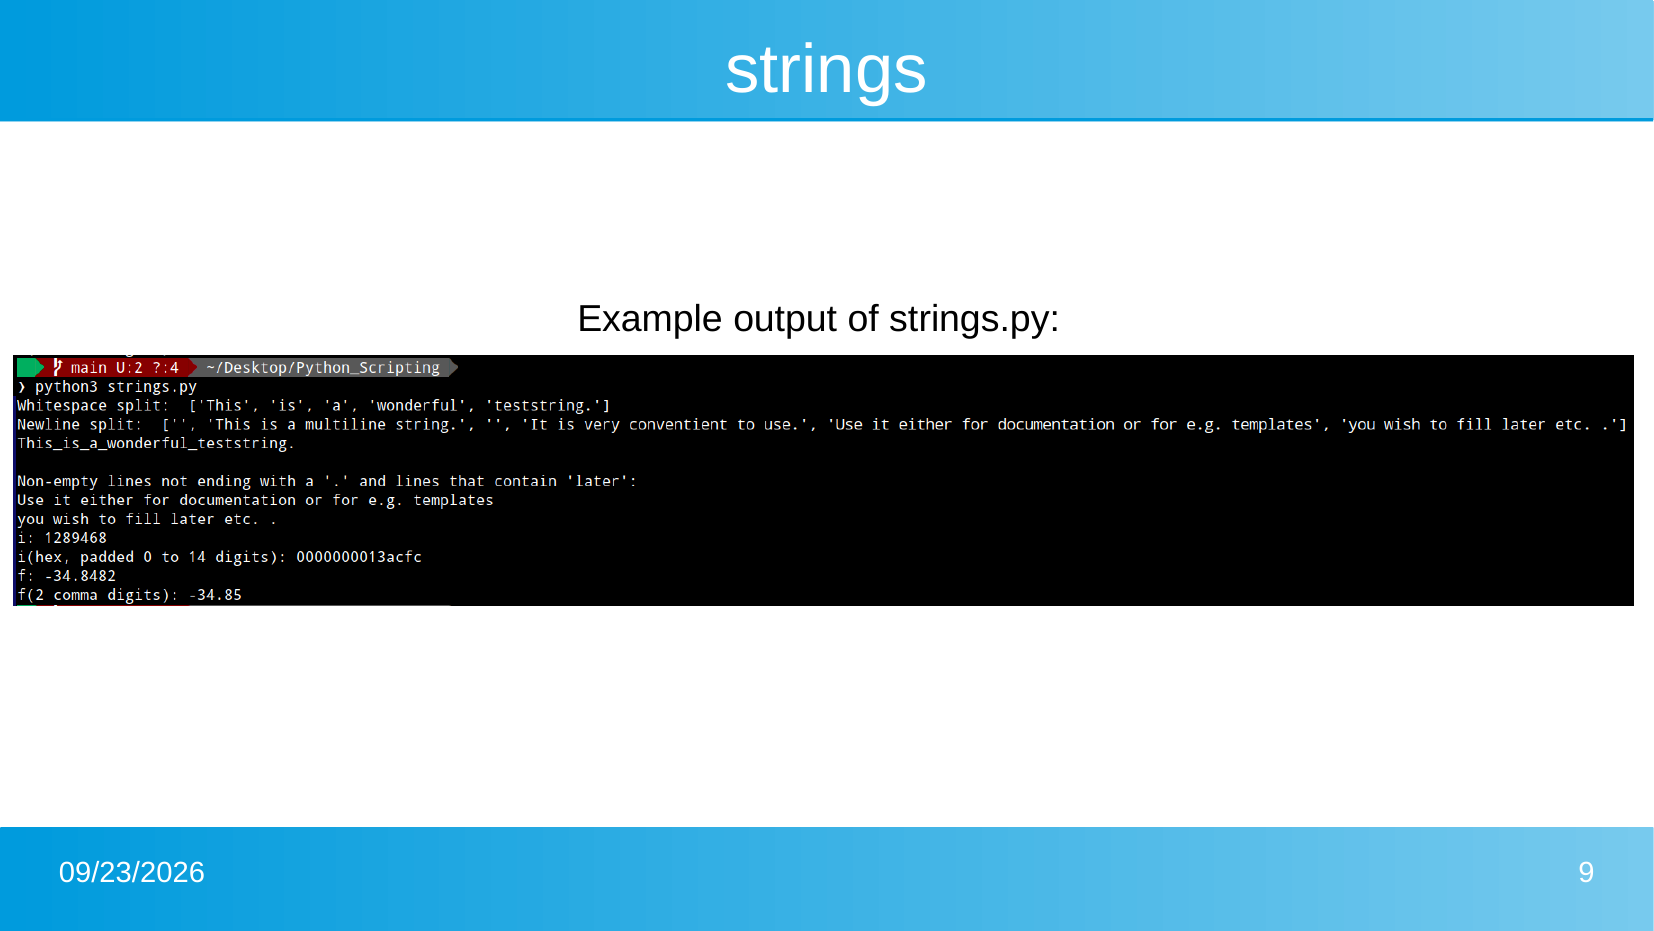

# strings
Example output of strings.py:
9